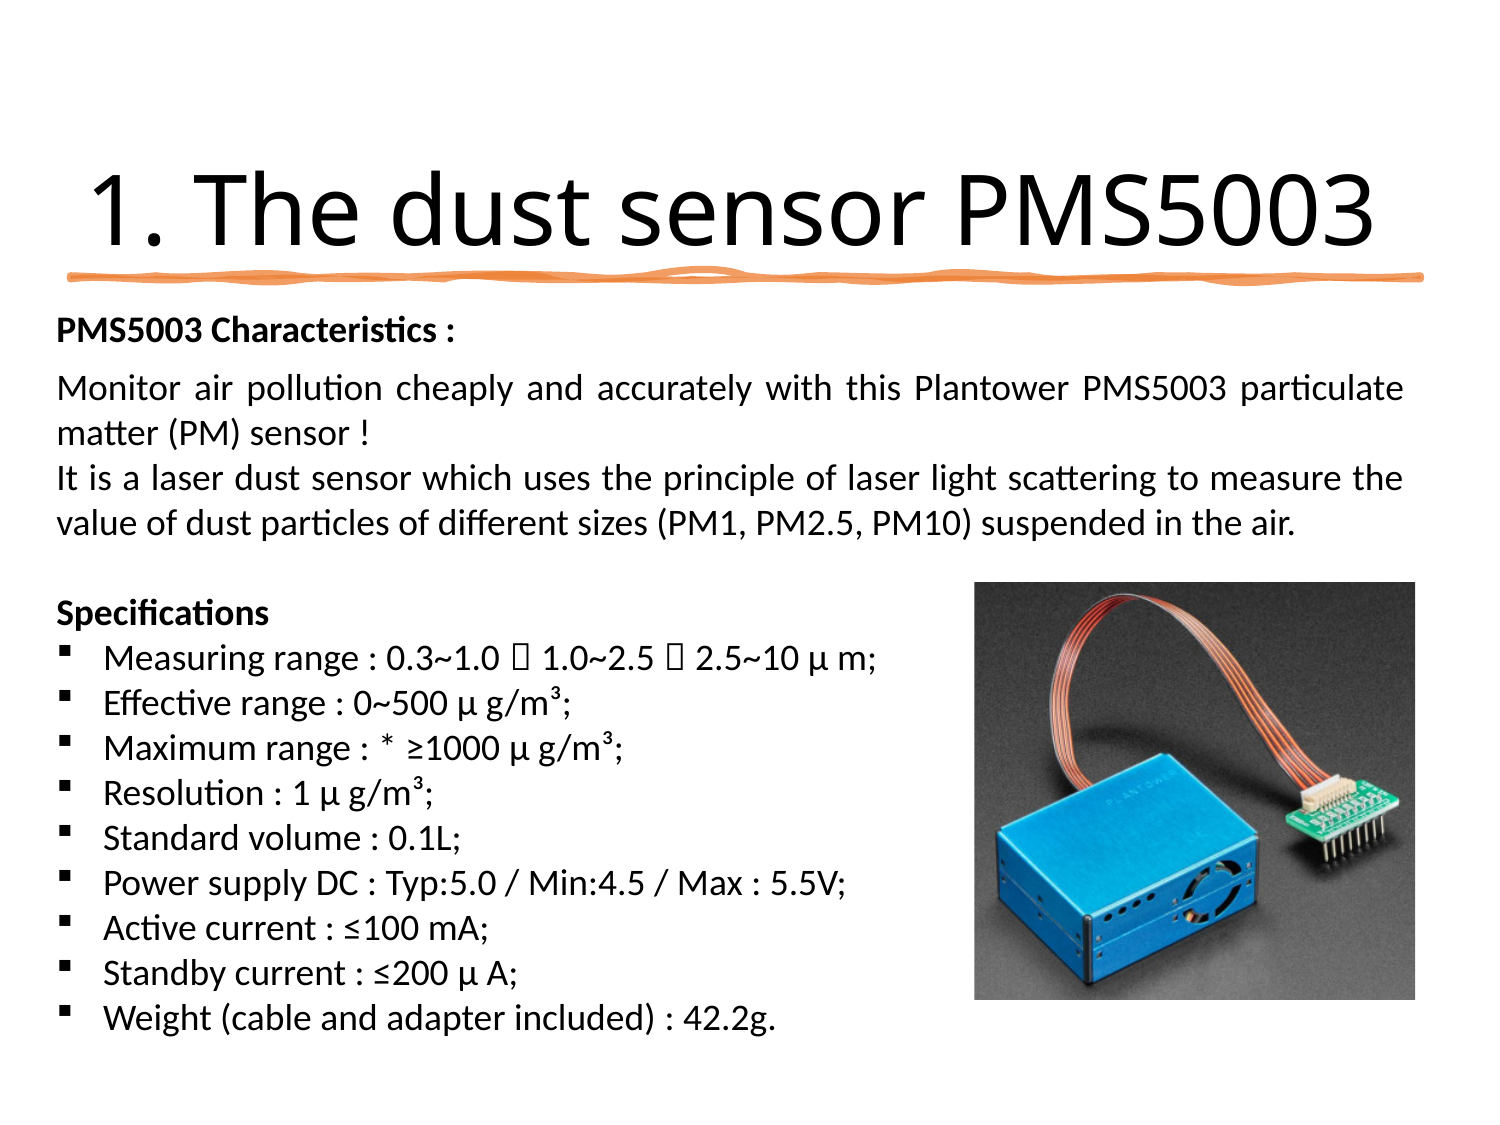

# 1. The dust sensor PMS5003
PMS5003 Characteristics :
Monitor air pollution cheaply and accurately with this Plantower PMS5003 particulate matter (PM) sensor !
It is a laser dust sensor which uses the principle of laser light scattering to measure the value of dust particles of different sizes (PM1, PM2.5, PM10) suspended in the air.
Specifications
Measuring range : 0.3~1.0；1.0~2.5；2.5~10 μ m;
Effective range : 0~500 μ g/m³;
Maximum range : * ≥1000 μ g/m³;
Resolution : 1 μ g/m³;
Standard volume : 0.1L;
Power supply DC : Typ:5.0 / Min:4.5 / Max : 5.5V;
Active current : ≤100 mA;
Standby current : ≤200 μ A;
Weight (cable and adapter included) : 42.2g.